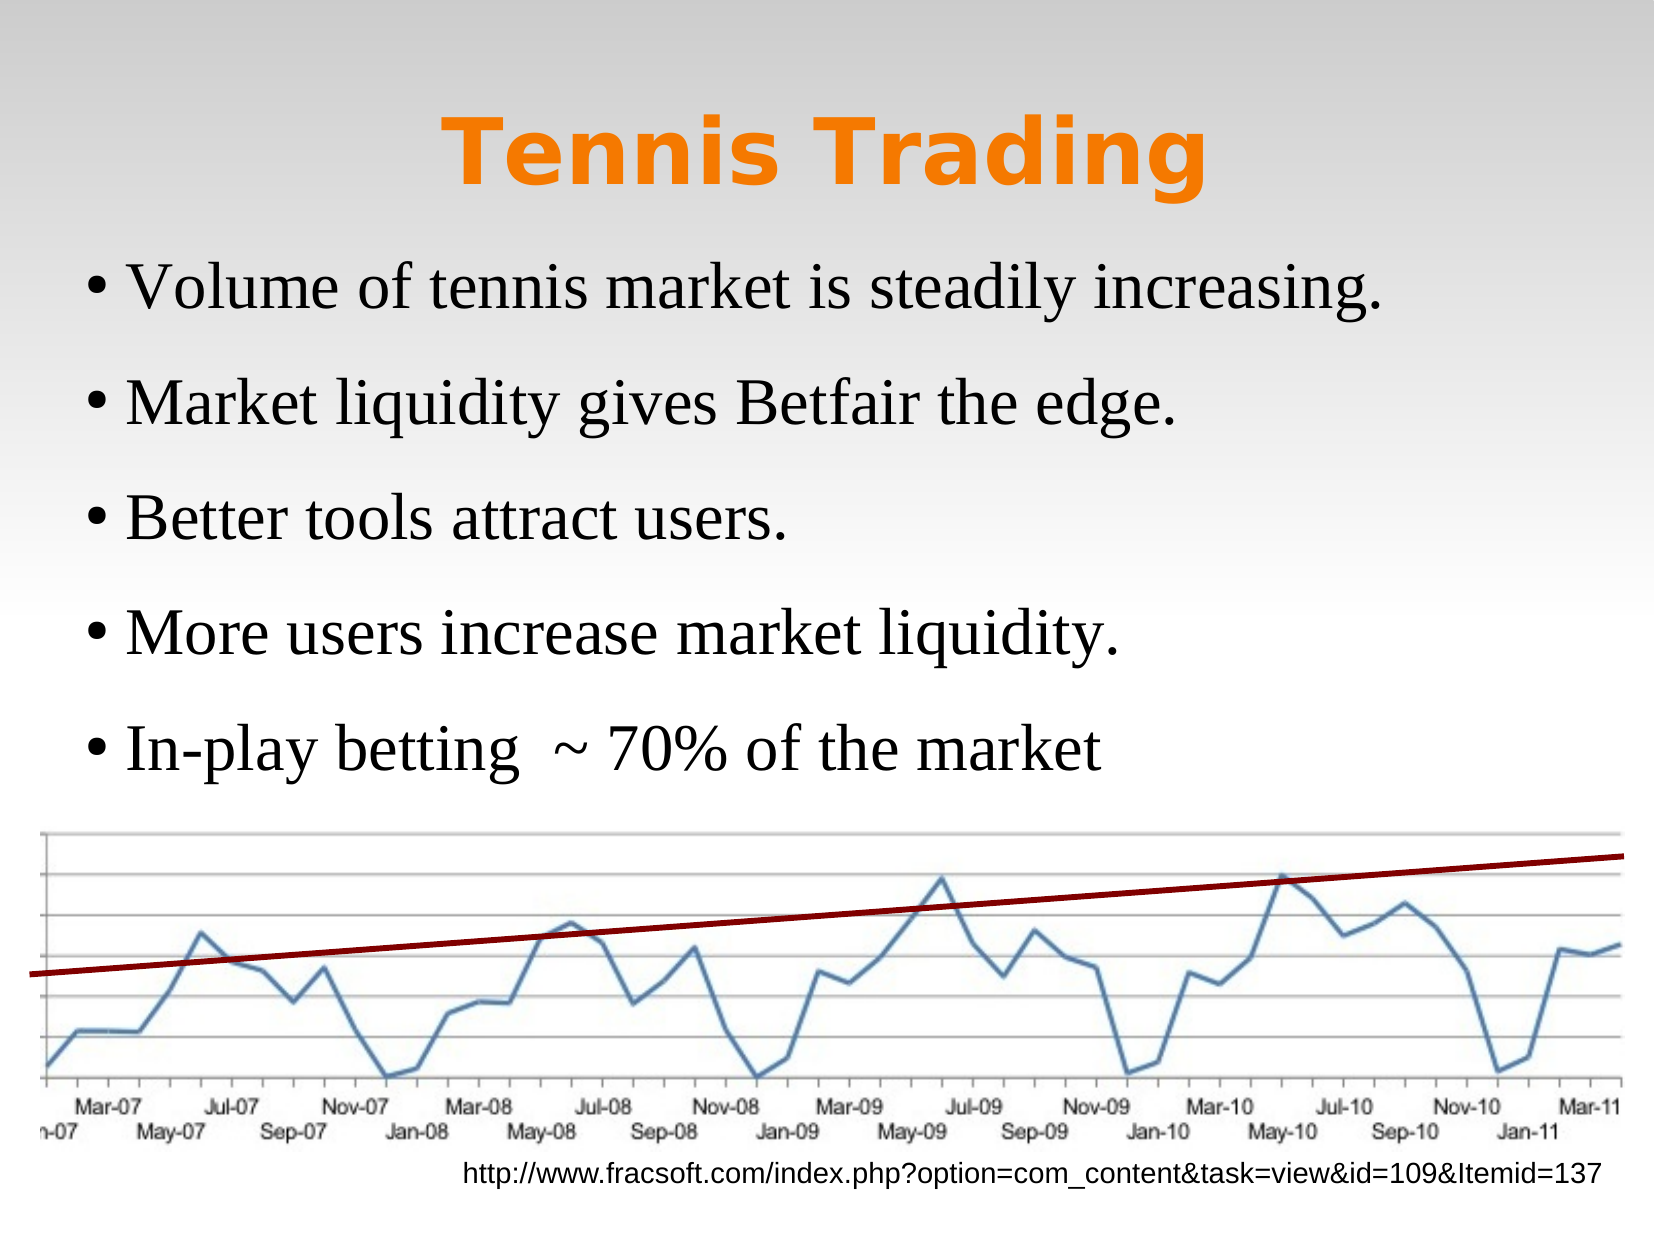

# Tennis Trading
 Volume of tennis market is steadily increasing.
 Market liquidity gives Betfair the edge.
 Better tools attract users.
 More users increase market liquidity.
 In-play betting ~ 70% of the market
http://www.fracsoft.com/index.php?option=com_content&task=view&id=109&Itemid=137